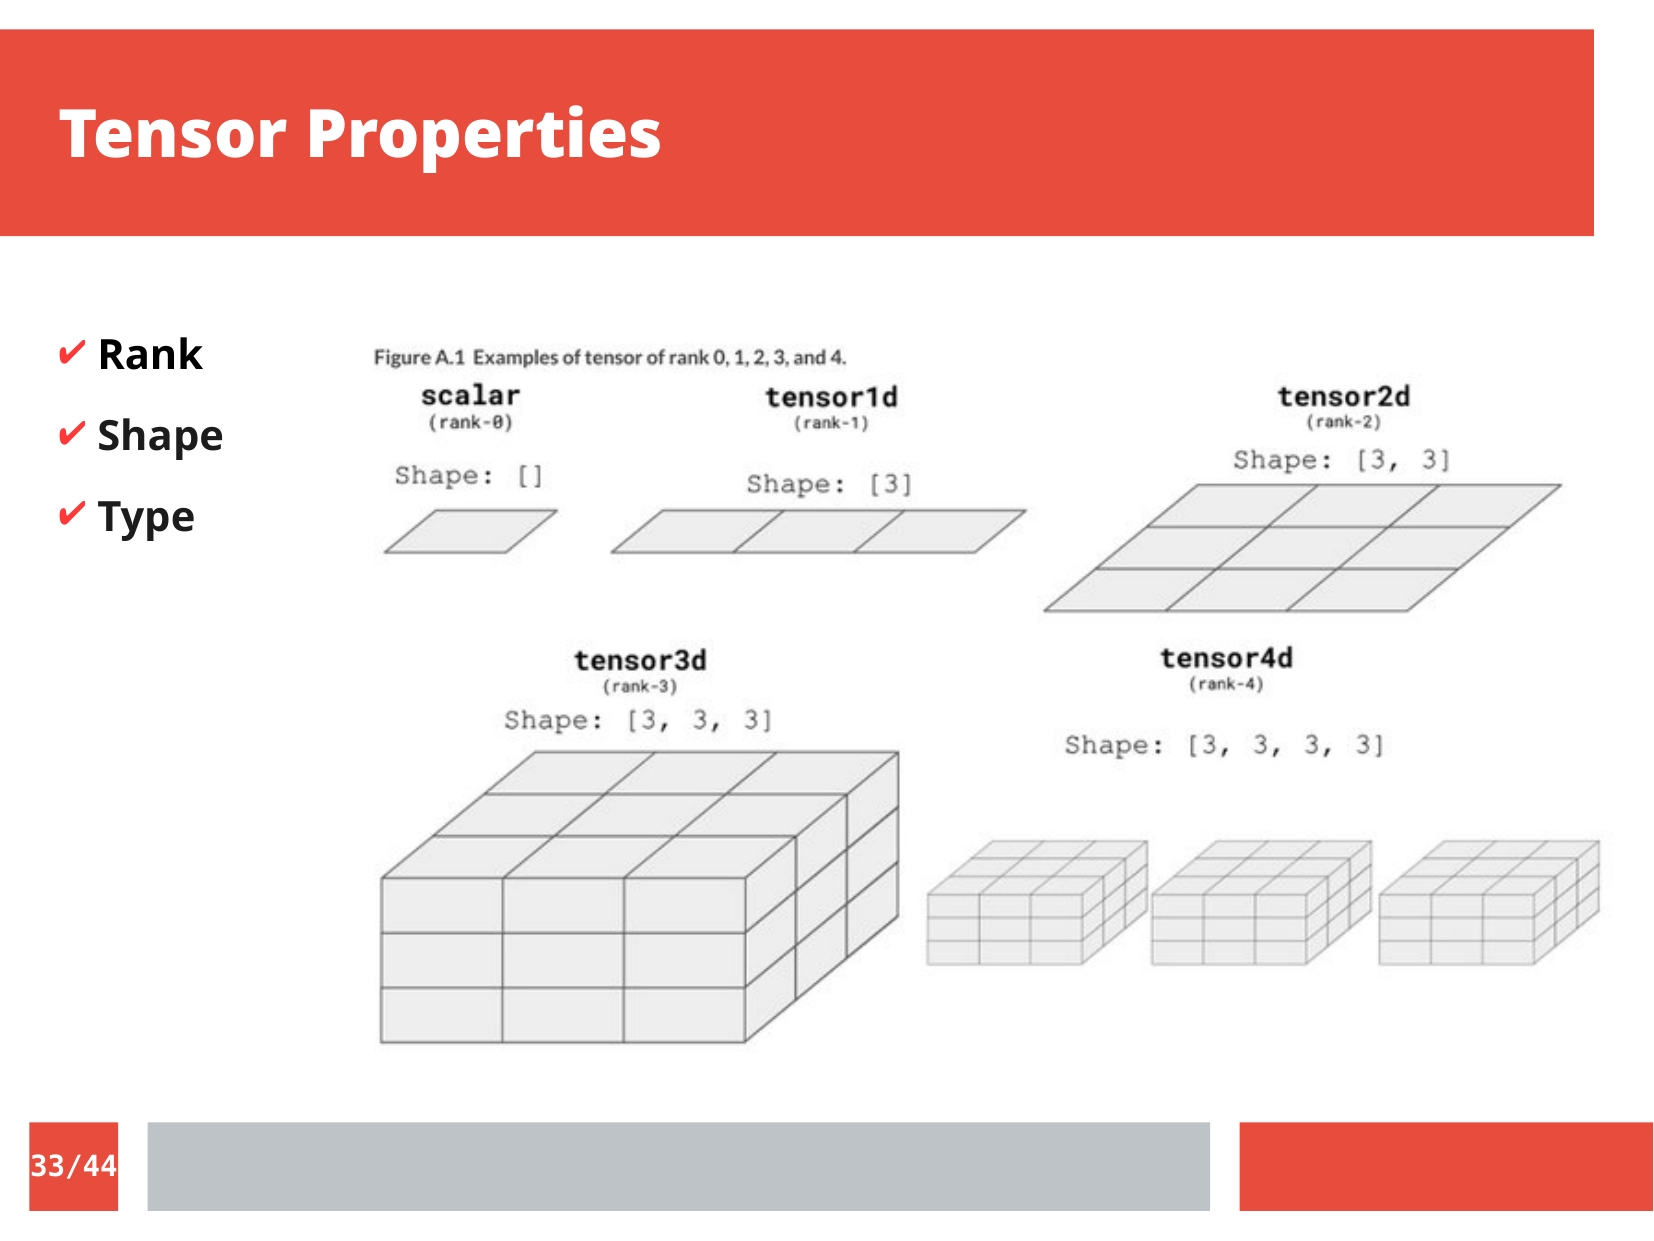

# Tensor Properties
 Rank
 Shape
 Type
33